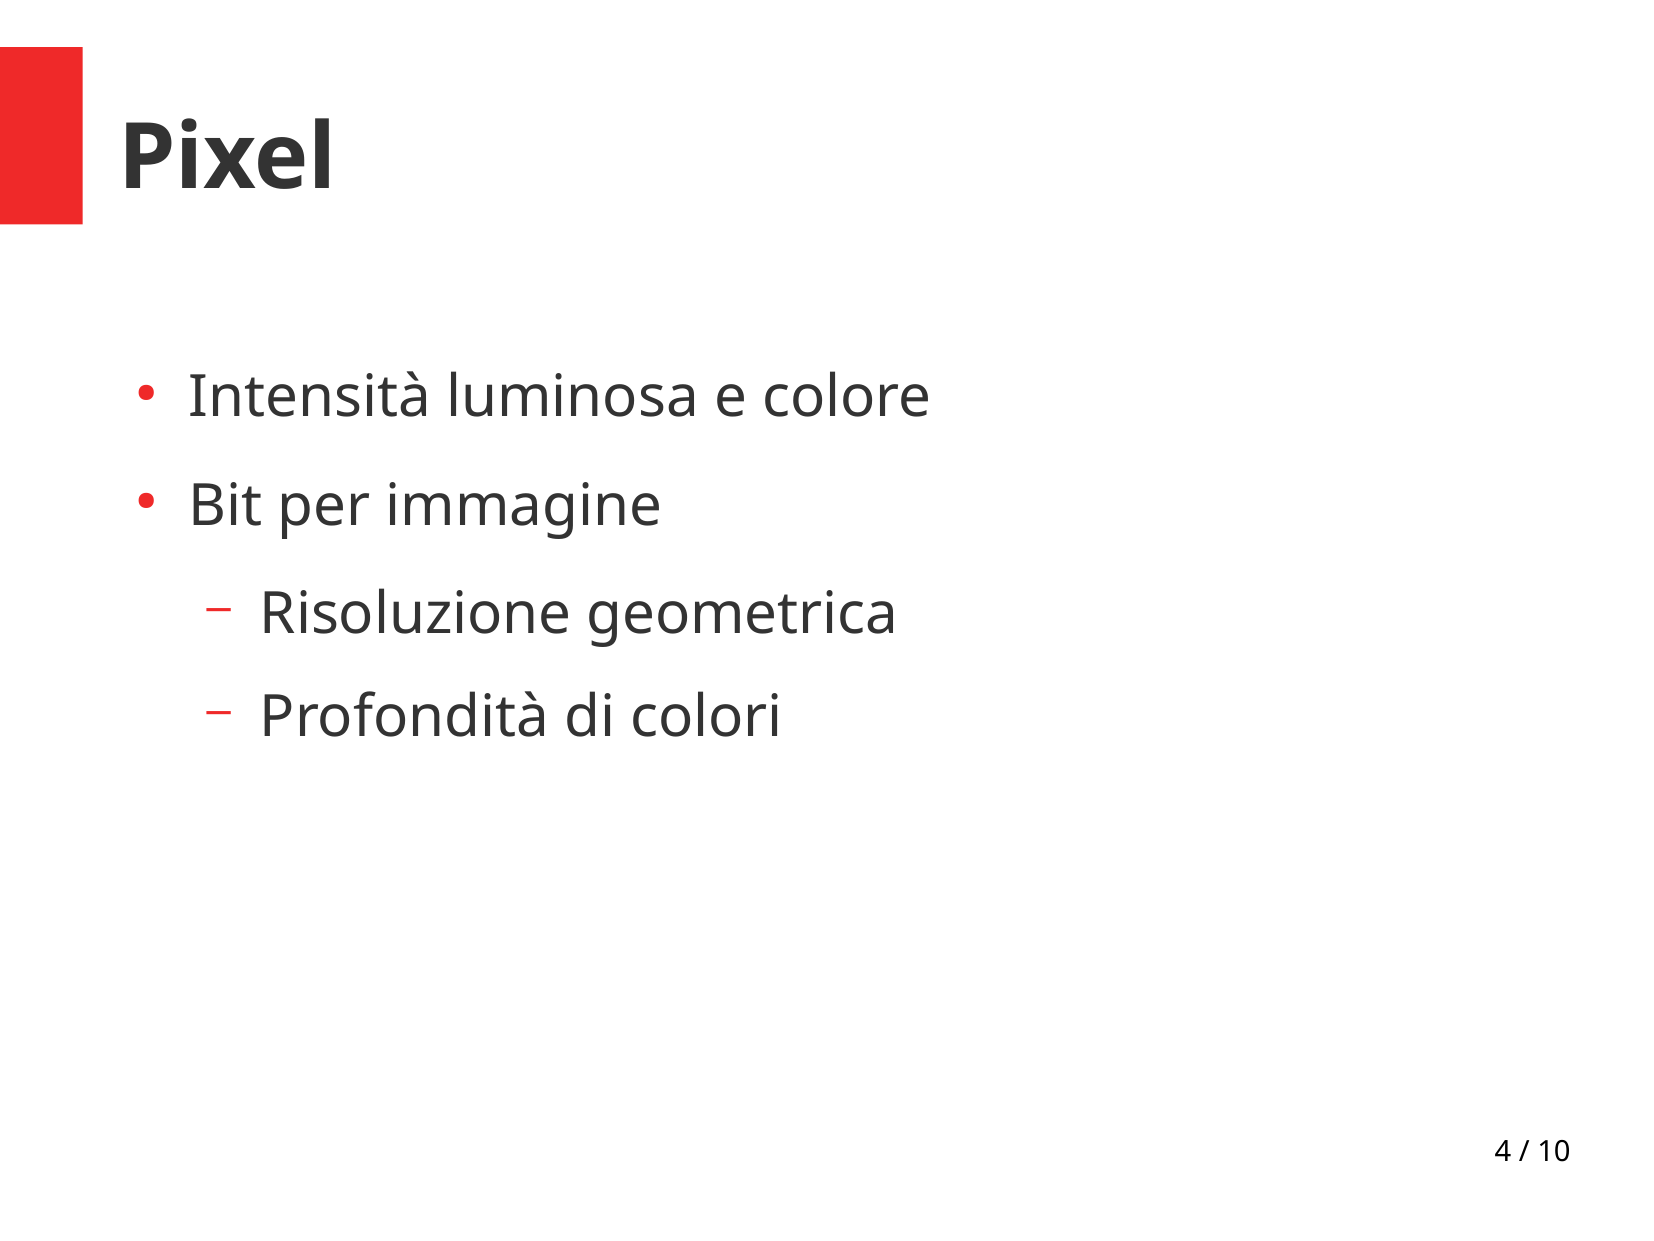

# Pixel
Intensità luminosa e colore
Bit per immagine
Risoluzione geometrica
Profondità di colori
4